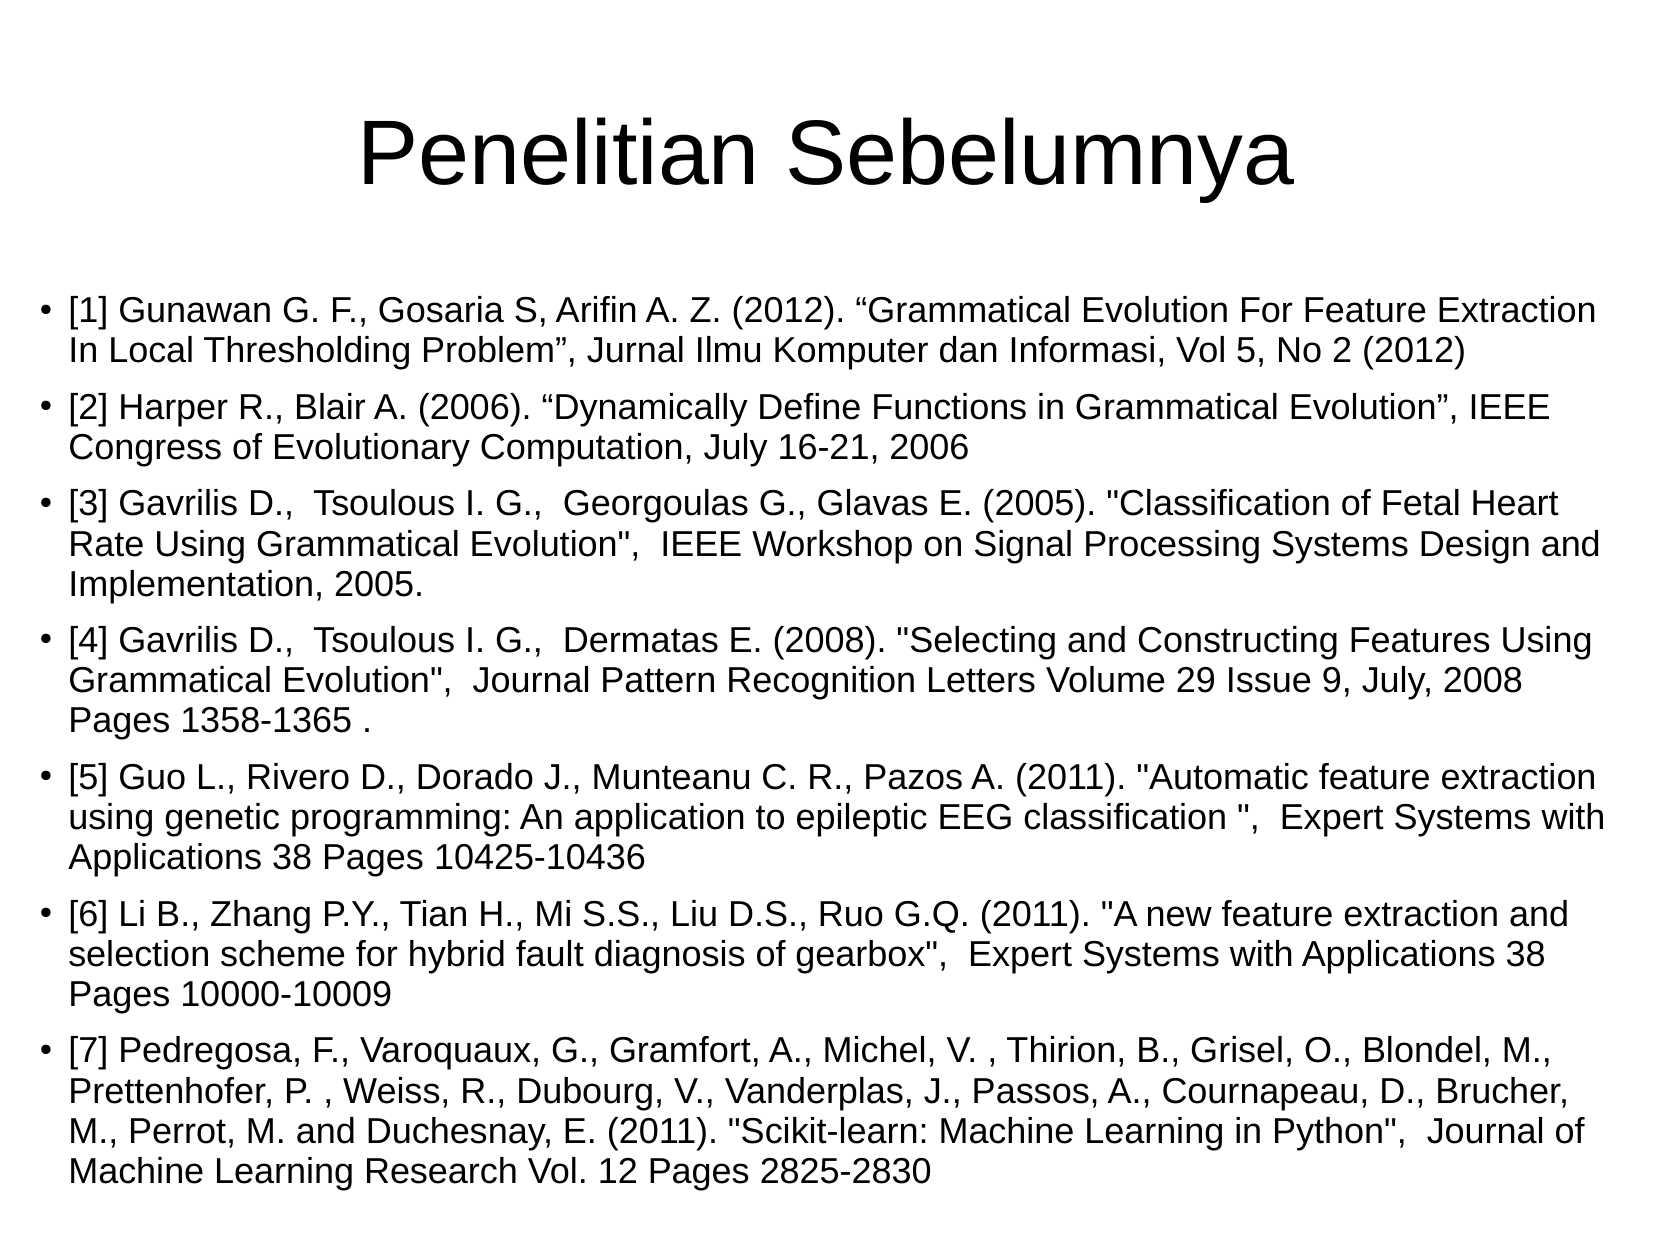

# Penelitian Sebelumnya
[1] Gunawan G. F., Gosaria S, Arifin A. Z. (2012). “Grammatical Evolution For Feature Extraction In Local Thresholding Problem”, Jurnal Ilmu Komputer dan Informasi, Vol 5, No 2 (2012)
[2] Harper R., Blair A. (2006). “Dynamically Define Functions in Grammatical Evolution”, IEEE Congress of Evolutionary Computation, July 16-21, 2006
[3] Gavrilis D., Tsoulous I. G., Georgoulas G., Glavas E. (2005). "Classification of Fetal Heart Rate Using Grammatical Evolution", IEEE Workshop on Signal Processing Systems Design and Implementation, 2005.
[4] Gavrilis D., Tsoulous I. G., Dermatas E. (2008). "Selecting and Constructing Features Using Grammatical Evolution", Journal Pattern Recognition Letters Volume 29 Issue 9, July, 2008 Pages 1358-1365 .
[5] Guo L., Rivero D., Dorado J., Munteanu C. R., Pazos A. (2011). "Automatic feature extraction using genetic programming: An application to epileptic EEG classification ", Expert Systems with Applications 38 Pages 10425-10436
[6] Li B., Zhang P.Y., Tian H., Mi S.S., Liu D.S., Ruo G.Q. (2011). "A new feature extraction and selection scheme for hybrid fault diagnosis of gearbox", Expert Systems with Applications 38 Pages 10000-10009
[7] Pedregosa, F., Varoquaux, G., Gramfort, A., Michel, V. , Thirion, B., Grisel, O., Blondel, M., Prettenhofer, P. , Weiss, R., Dubourg, V., Vanderplas, J., Passos, A., Cournapeau, D., Brucher, M., Perrot, M. and Duchesnay, E. (2011). "Scikit-learn: Machine Learning in Python", Journal of Machine Learning Research Vol. 12 Pages 2825-2830